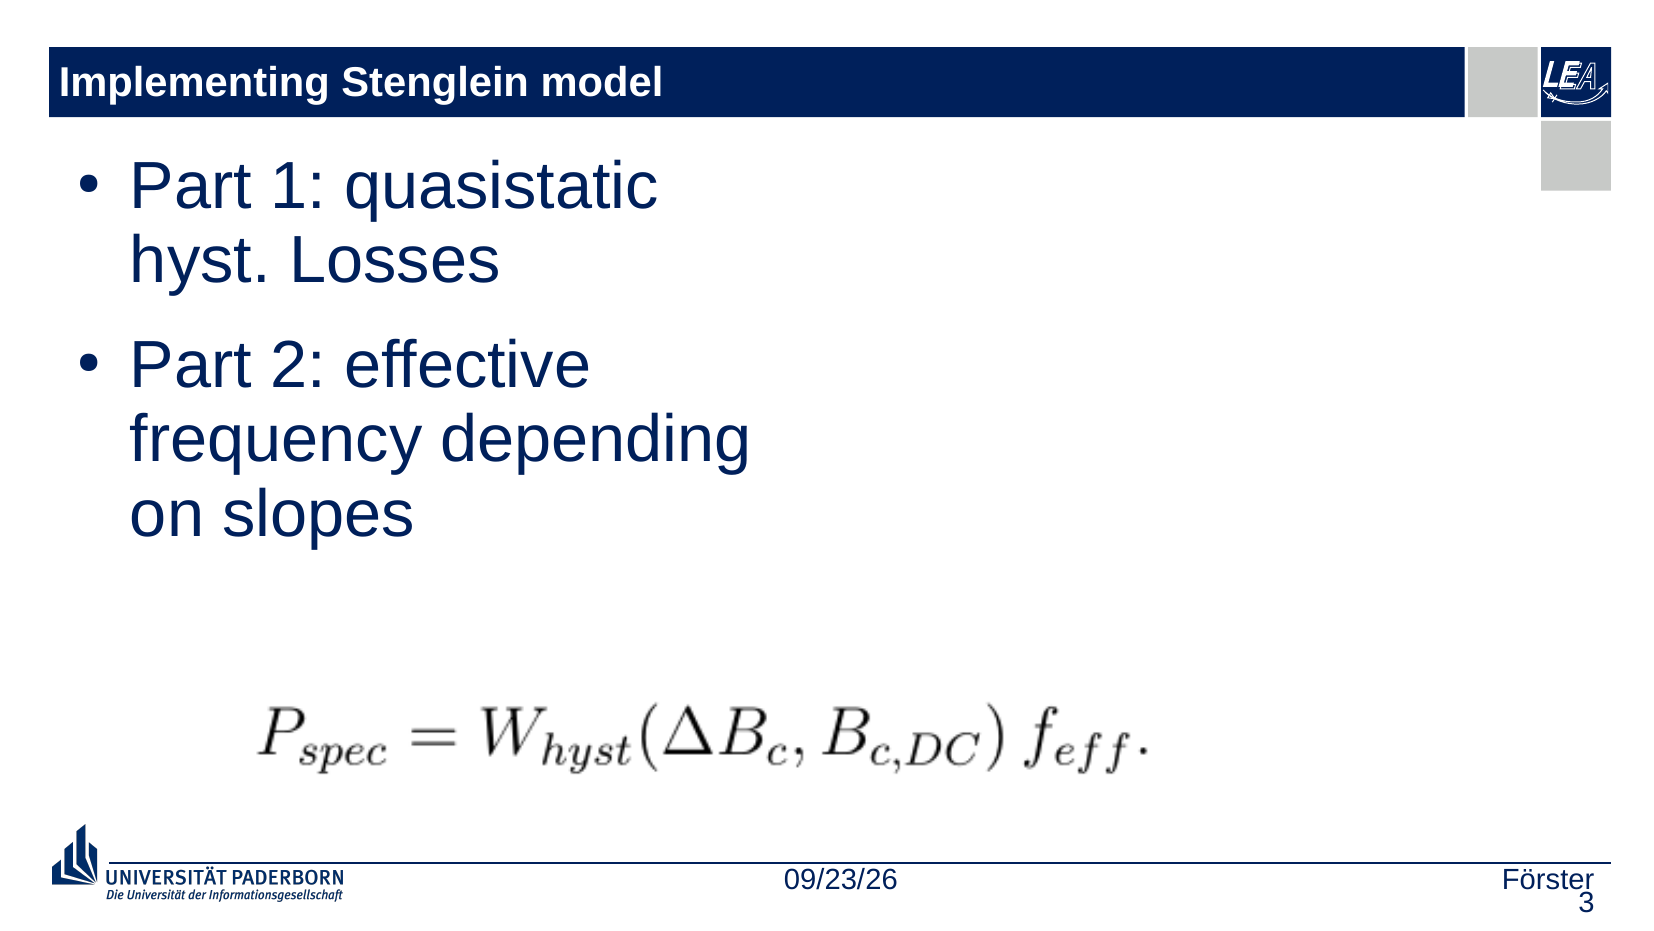

# Implementing Stenglein model
Part 1: quasistatic hyst. Losses
Part 2: effective frequency depending on slopes
Förster
3